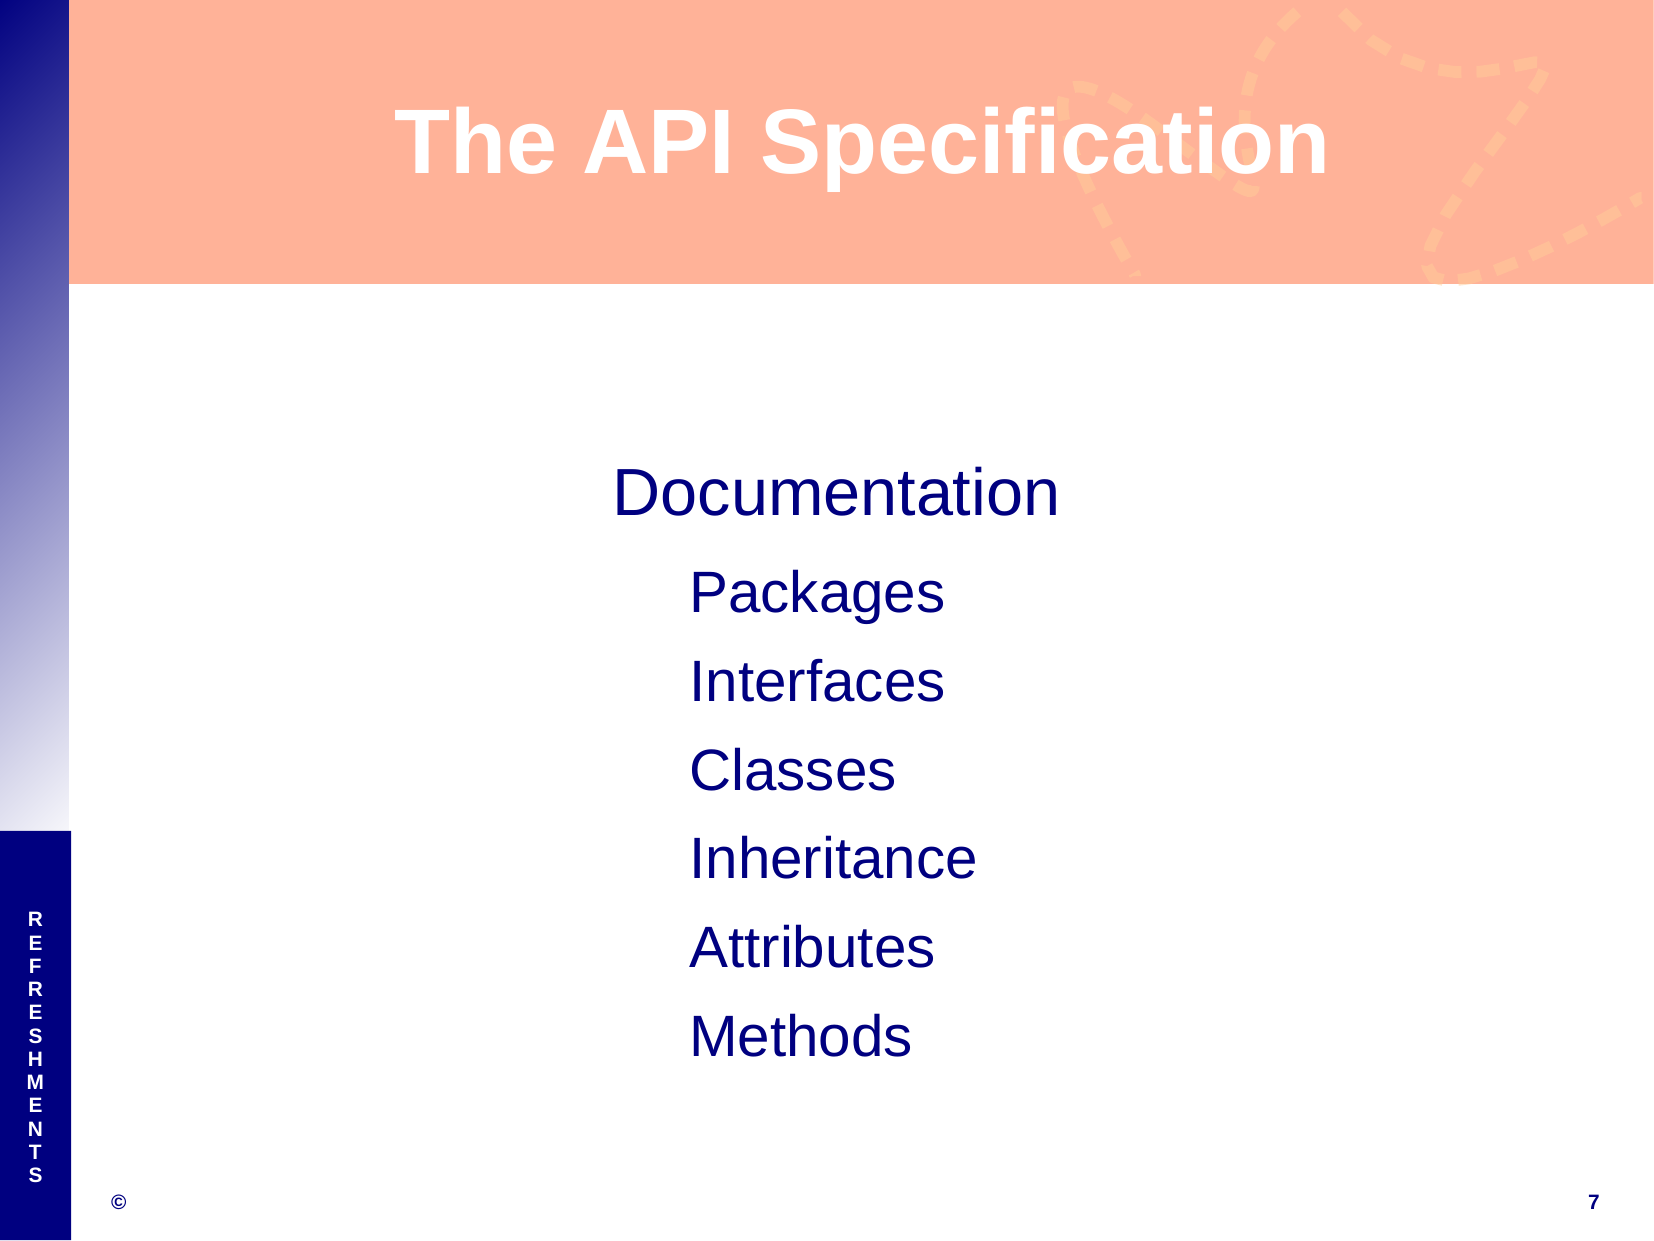

The API Specification
# Documentation
Packages
Interfaces
Classes
Inheritance
Attributes
Methods
R
E
F
R
E
S
H
M
E
N
T
S